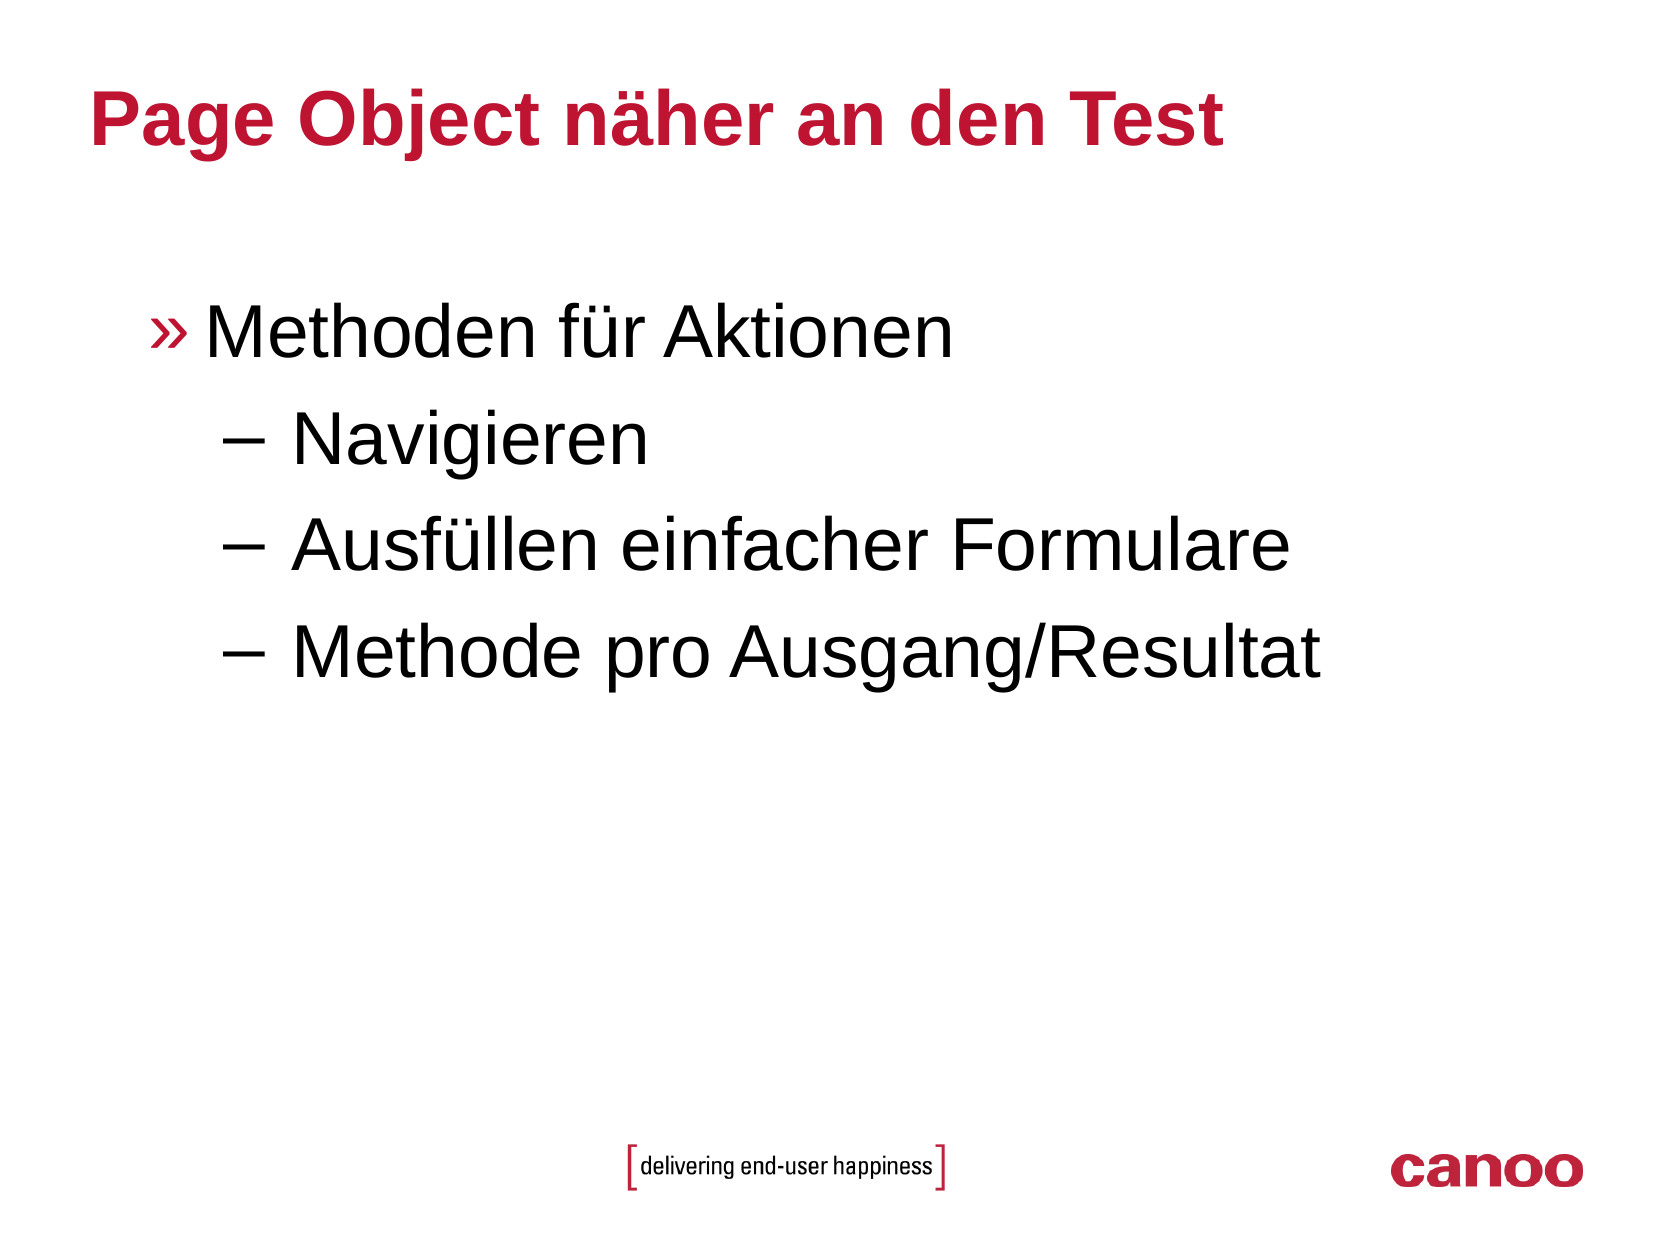

# Page Object näher an den Test
Methoden für Aktionen
 Navigieren
 Ausfüllen einfacher Formulare
 Methode pro Ausgang/Resultat